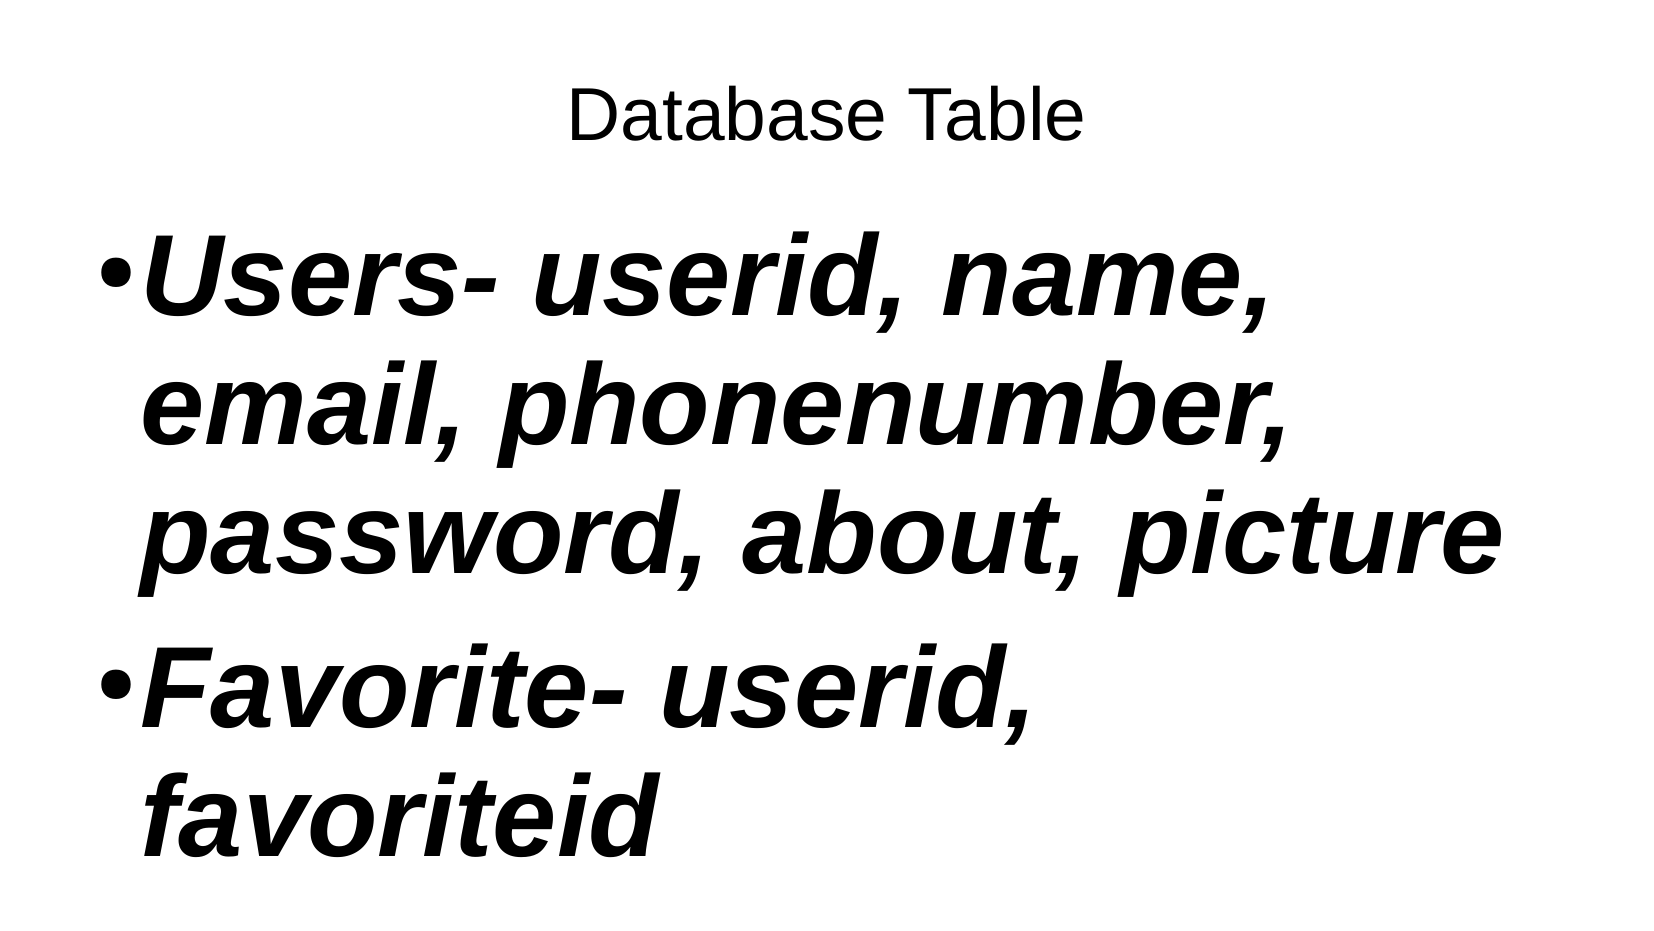

# Database Table
Users- userid, name, email, phonenumber, password, about, picture
Favorite- userid, favoriteid